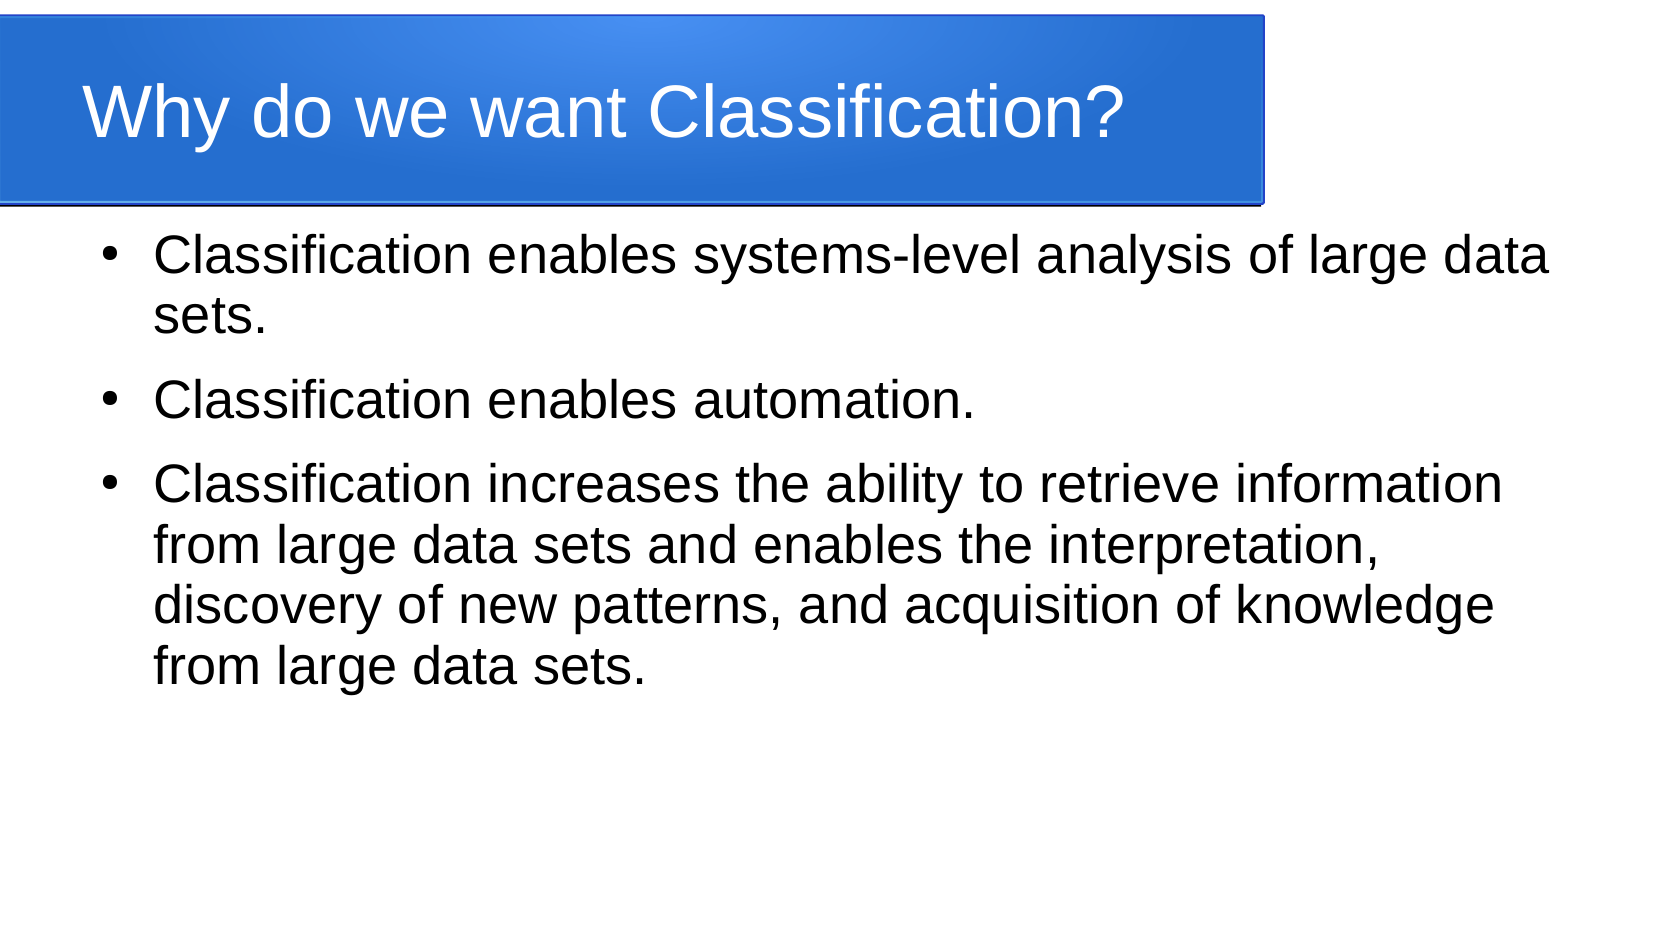

# Why do we want Classification?
Classification enables systems-level analysis of large data sets.
Classification enables automation.
Classification increases the ability to retrieve information from large data sets and enables the interpretation, discovery of new patterns, and acquisition of knowledge from large data sets.